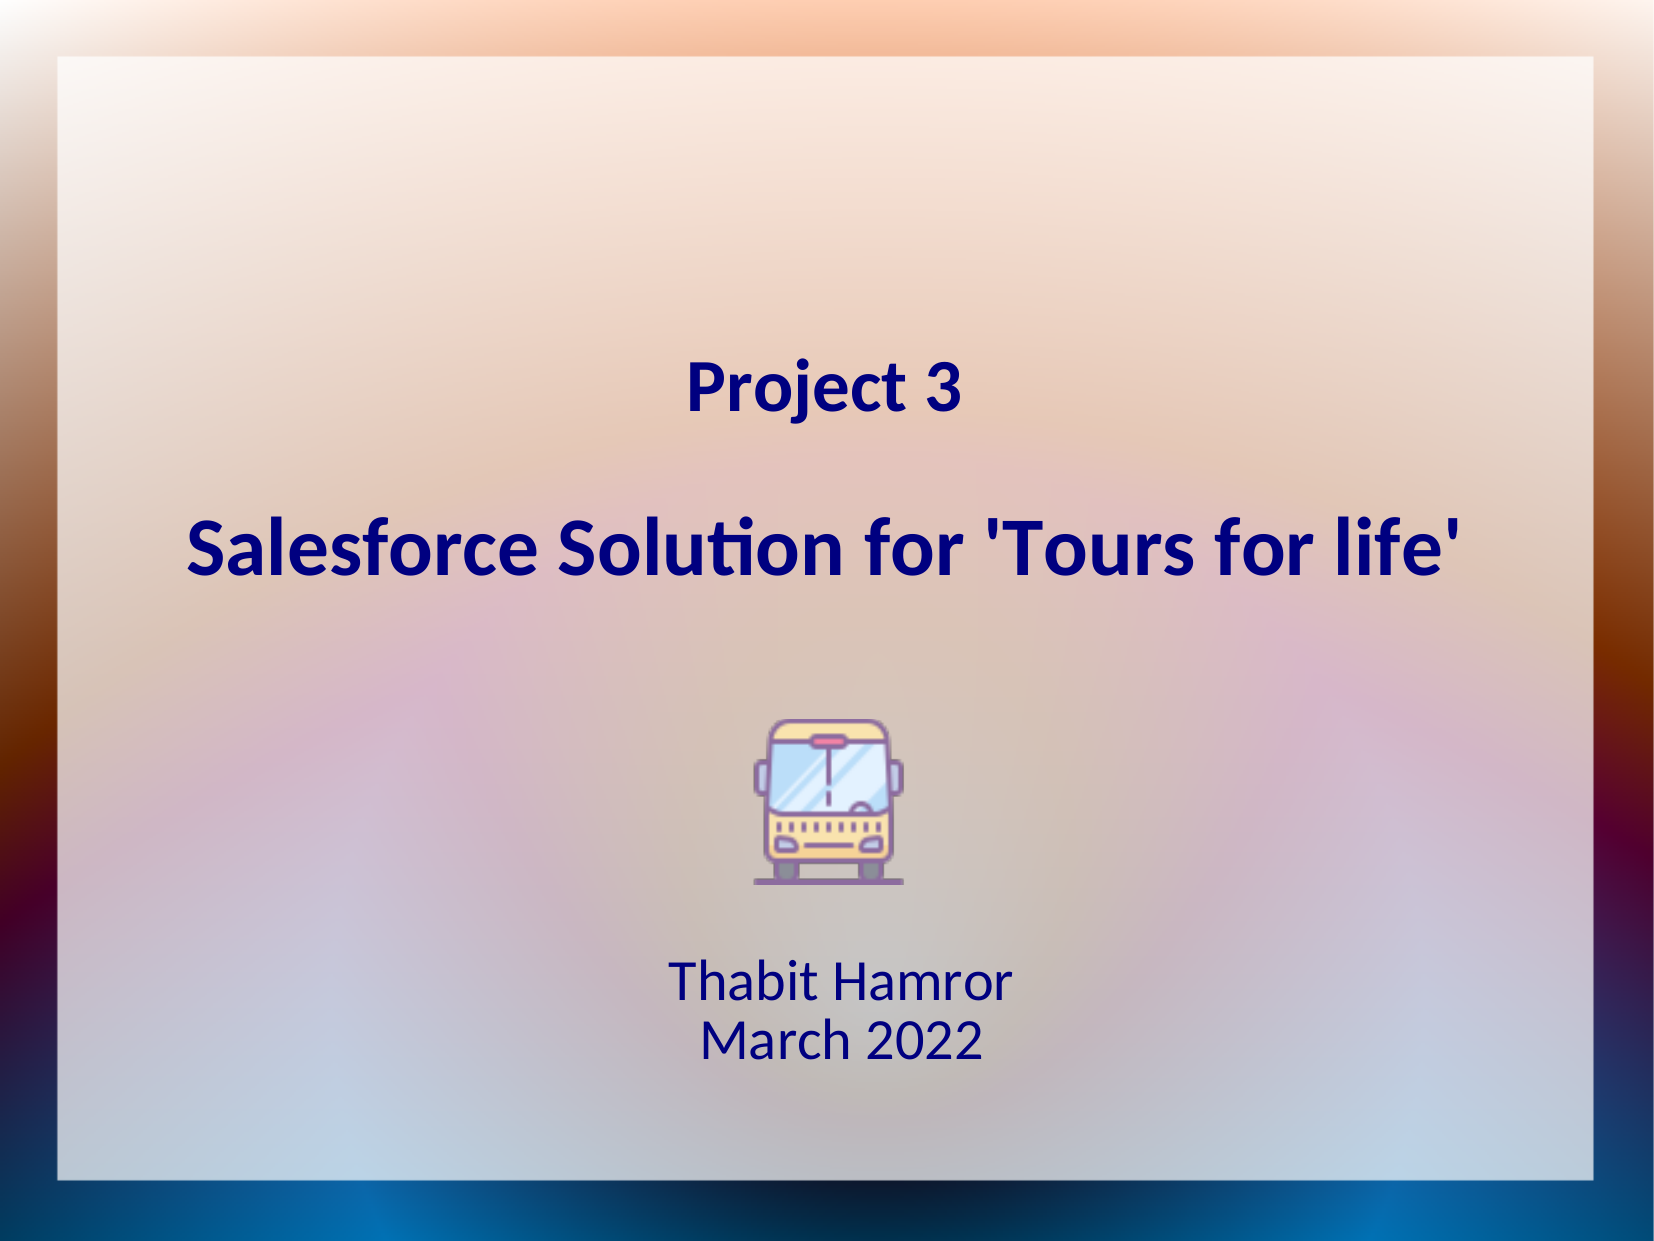

Project 3
Salesforce Solution for 'Tours for life'
# Thabit Hamror
March 2022